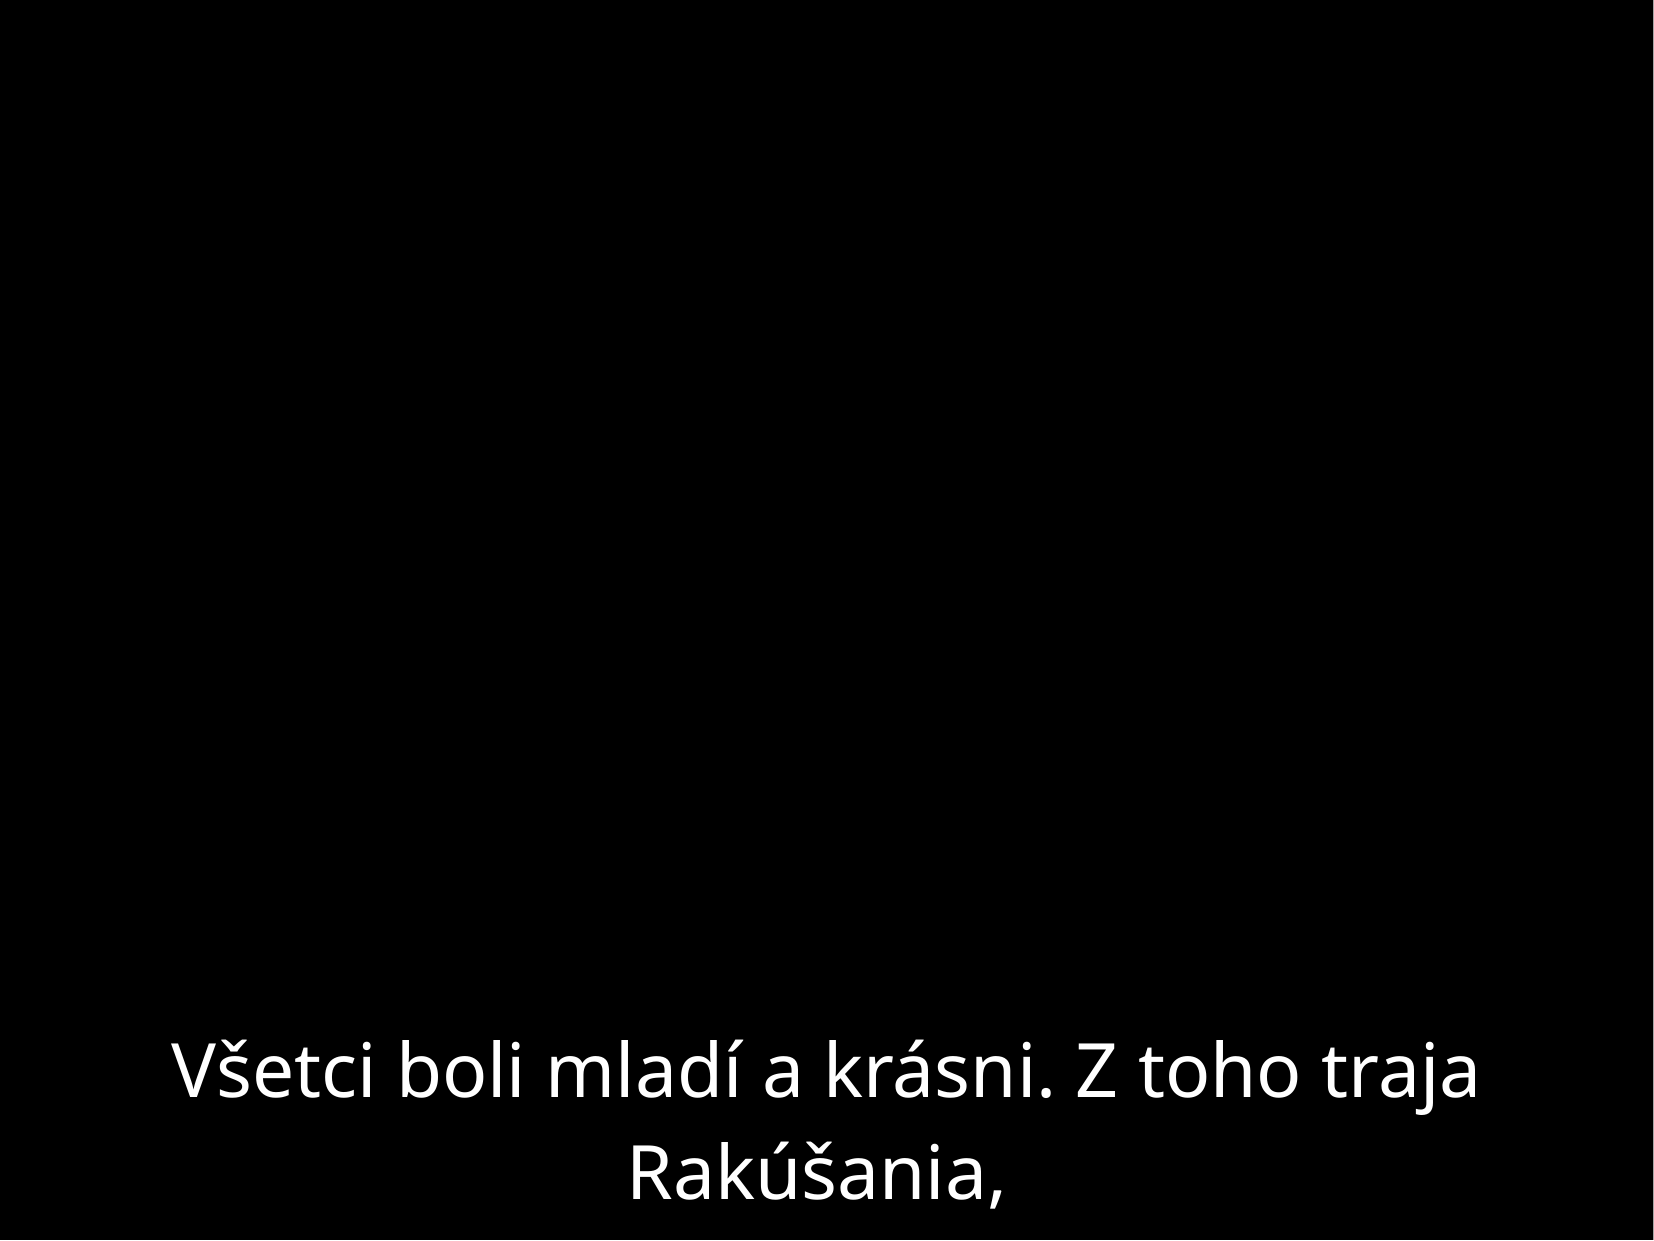

# Všetci boli mladí a krásni. Z toho traja Rakúšania,